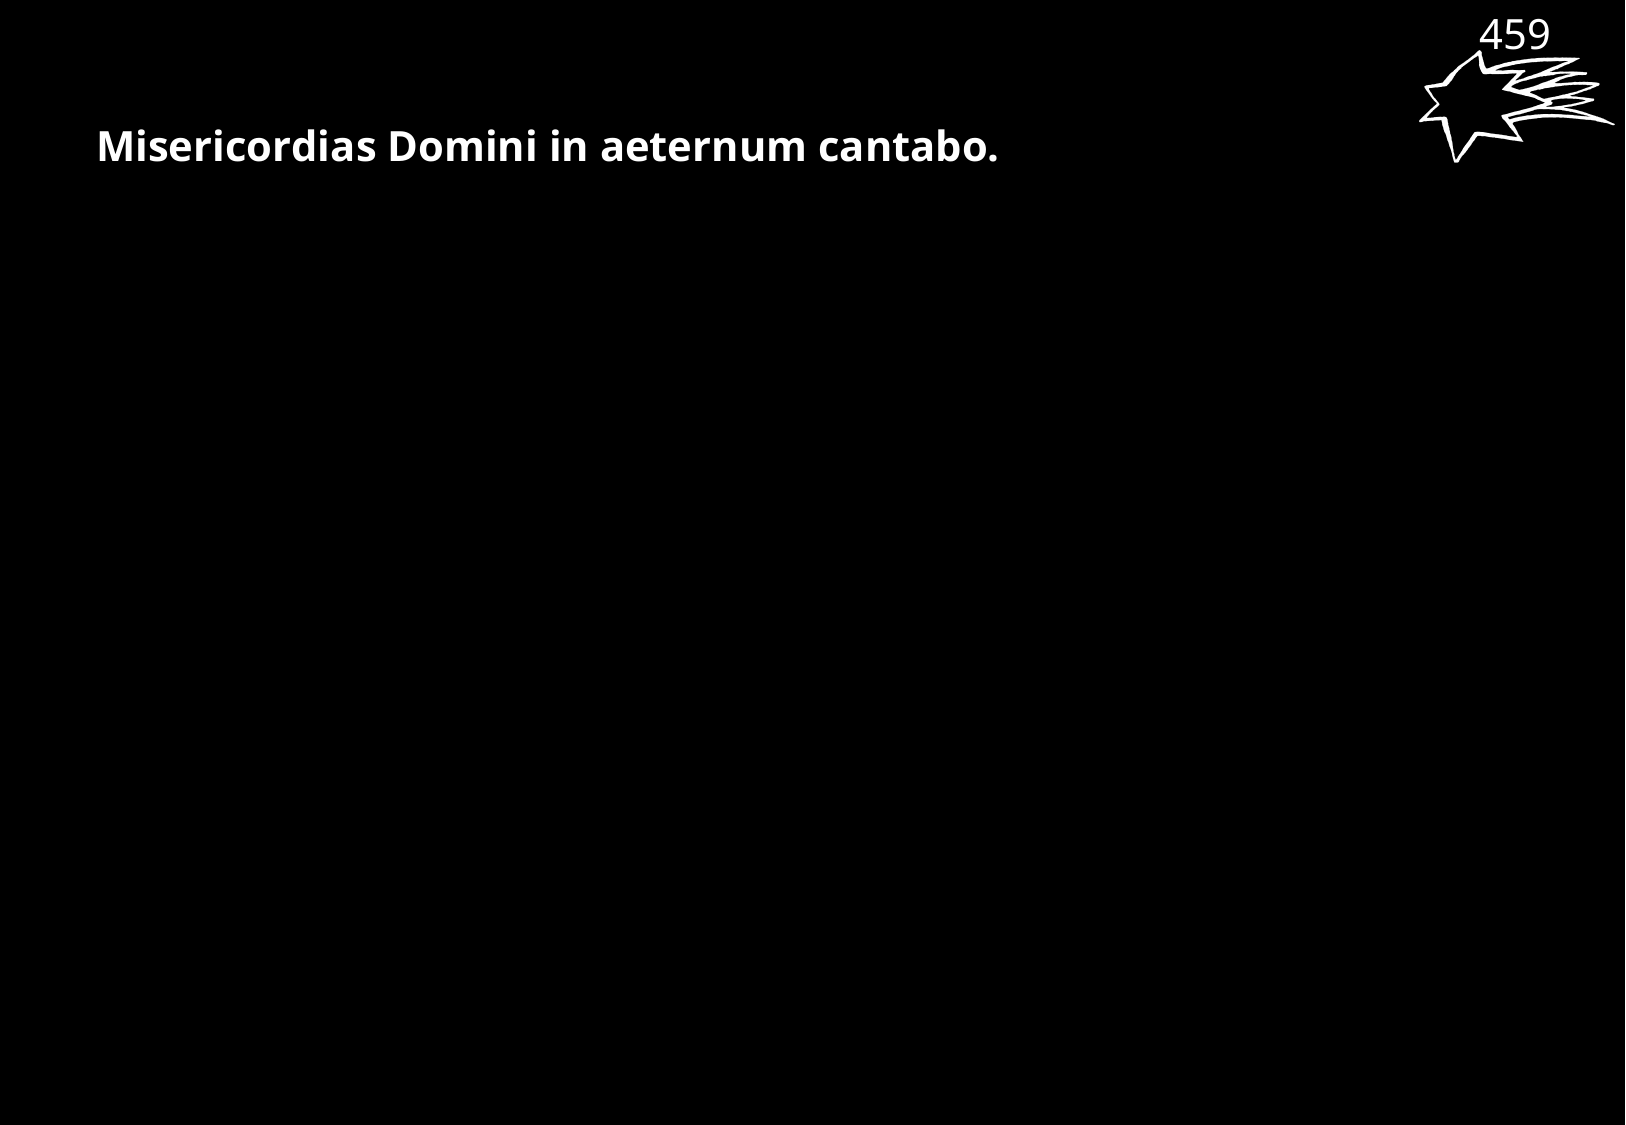

459
# Misericordias Domini in aeternum cantabo.